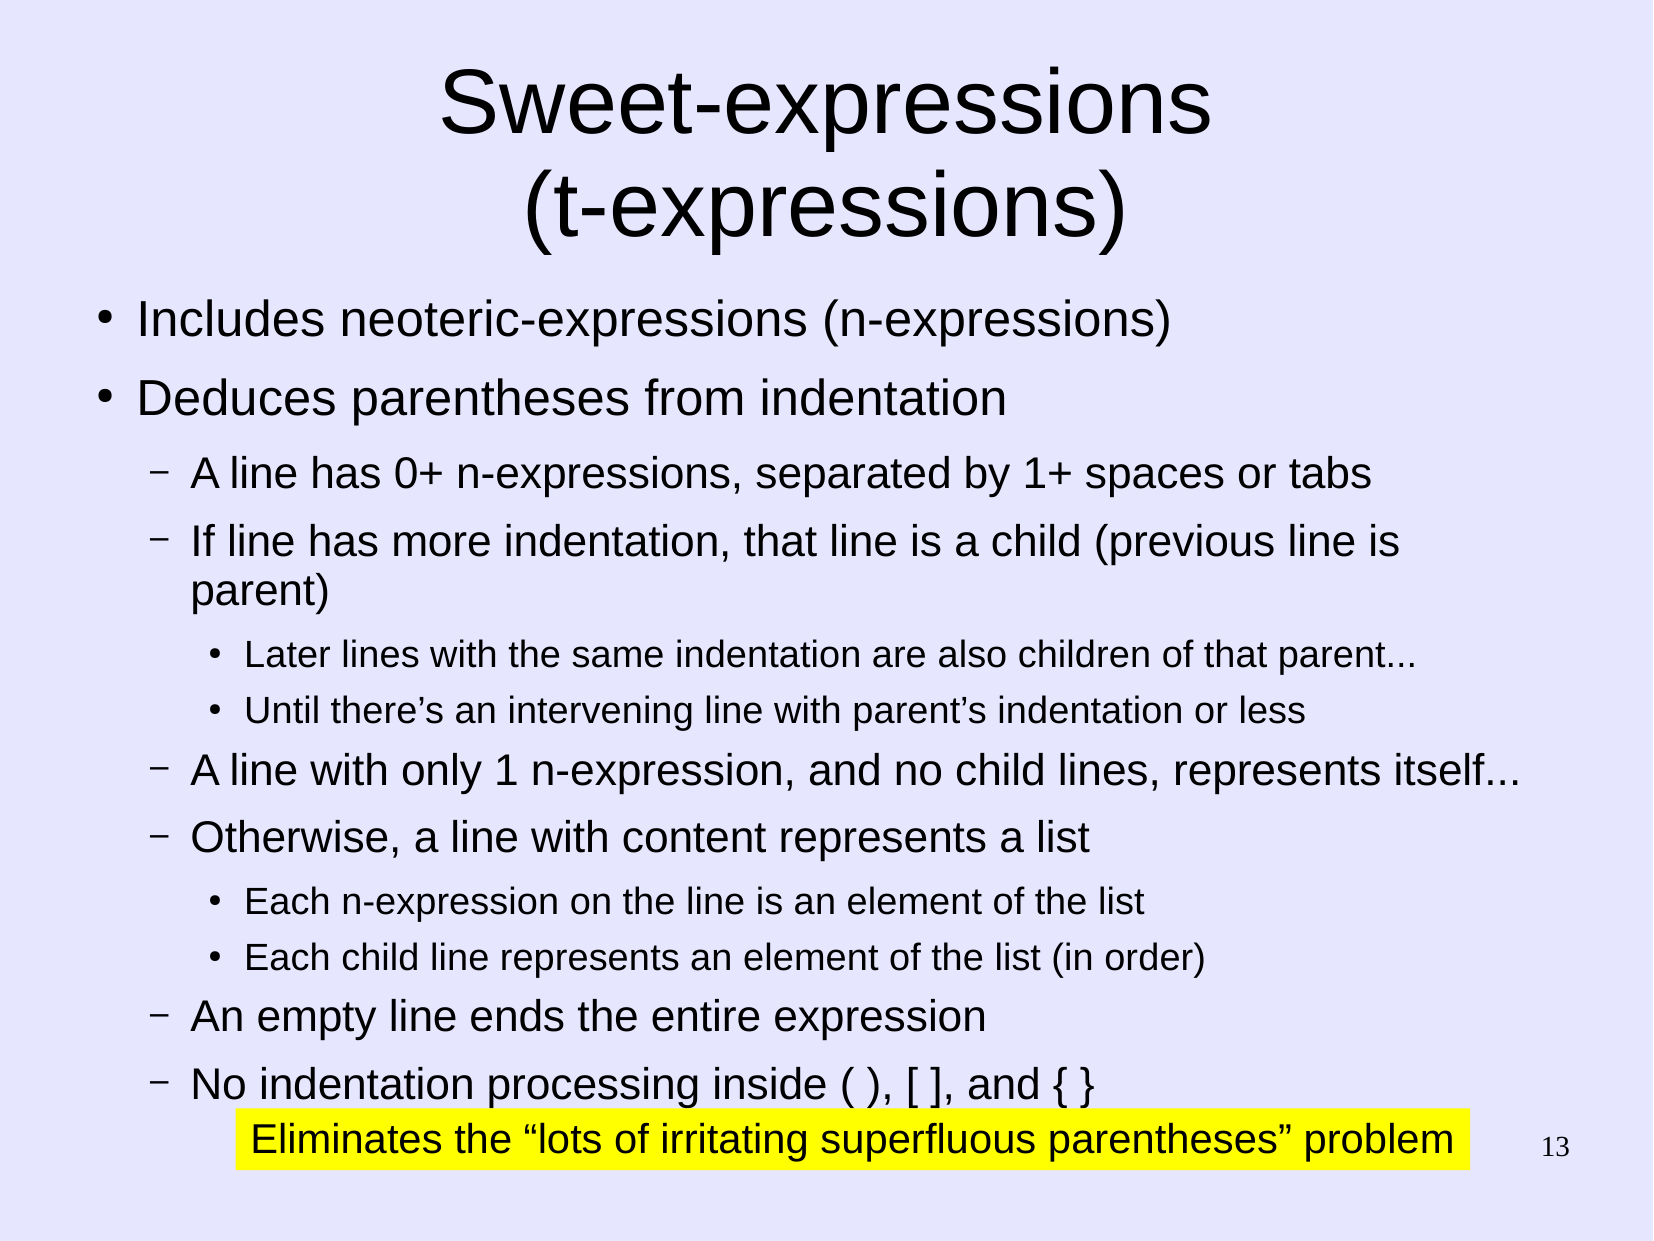

# Sweet-expressions (t-expressions)
Includes neoteric-expressions (n-expressions)
Deduces parentheses from indentation
A line has 0+ n-expressions, separated by 1+ spaces or tabs
If line has more indentation, that line is a child (previous line is parent)
Later lines with the same indentation are also children of that parent...
Until there’s an intervening line with parent’s indentation or less
A line with only 1 n-expression, and no child lines, represents itself...
Otherwise, a line with content represents a list
Each n-expression on the line is an element of the list
Each child line represents an element of the list (in order)
An empty line ends the entire expression
No indentation processing inside ( ), [ ], and { }
Eliminates the “lots of irritating superfluous parentheses” problem
13